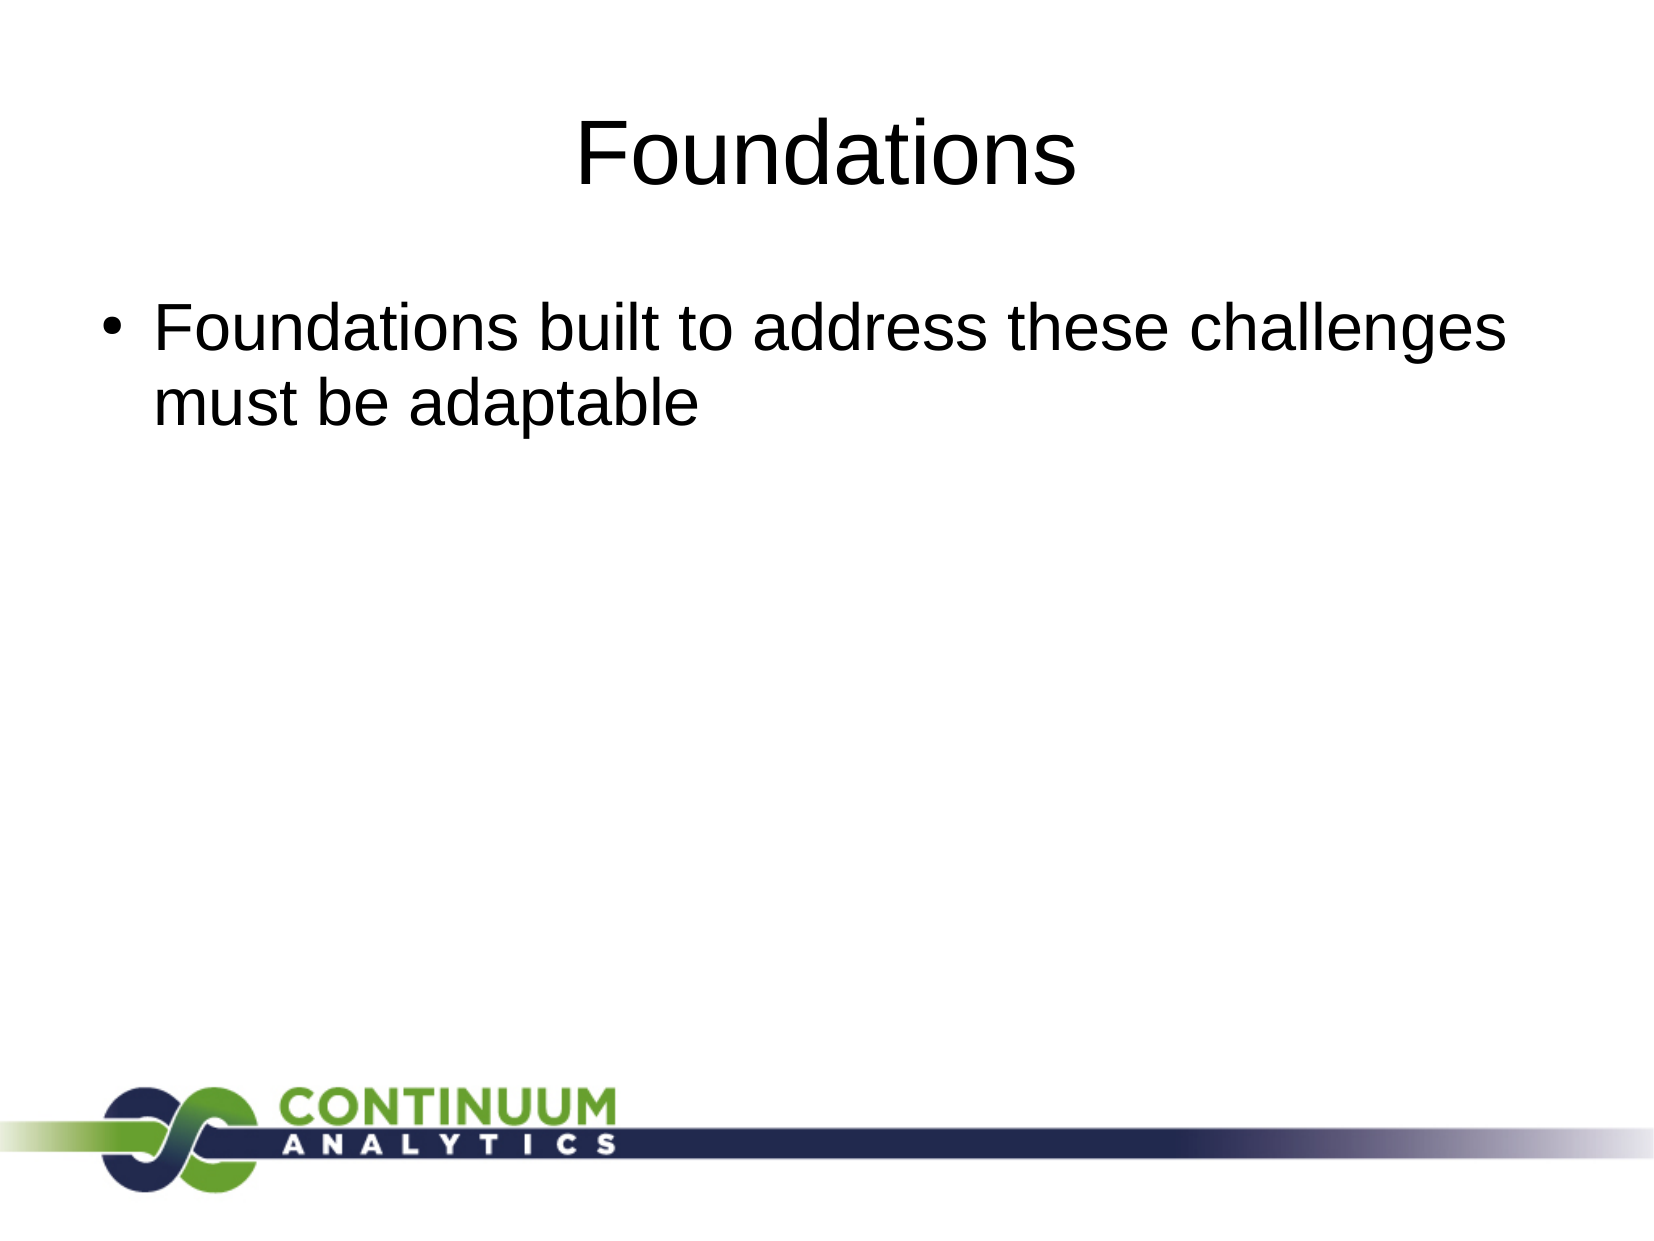

# Foundations
Foundations built to address these challenges must be adaptable